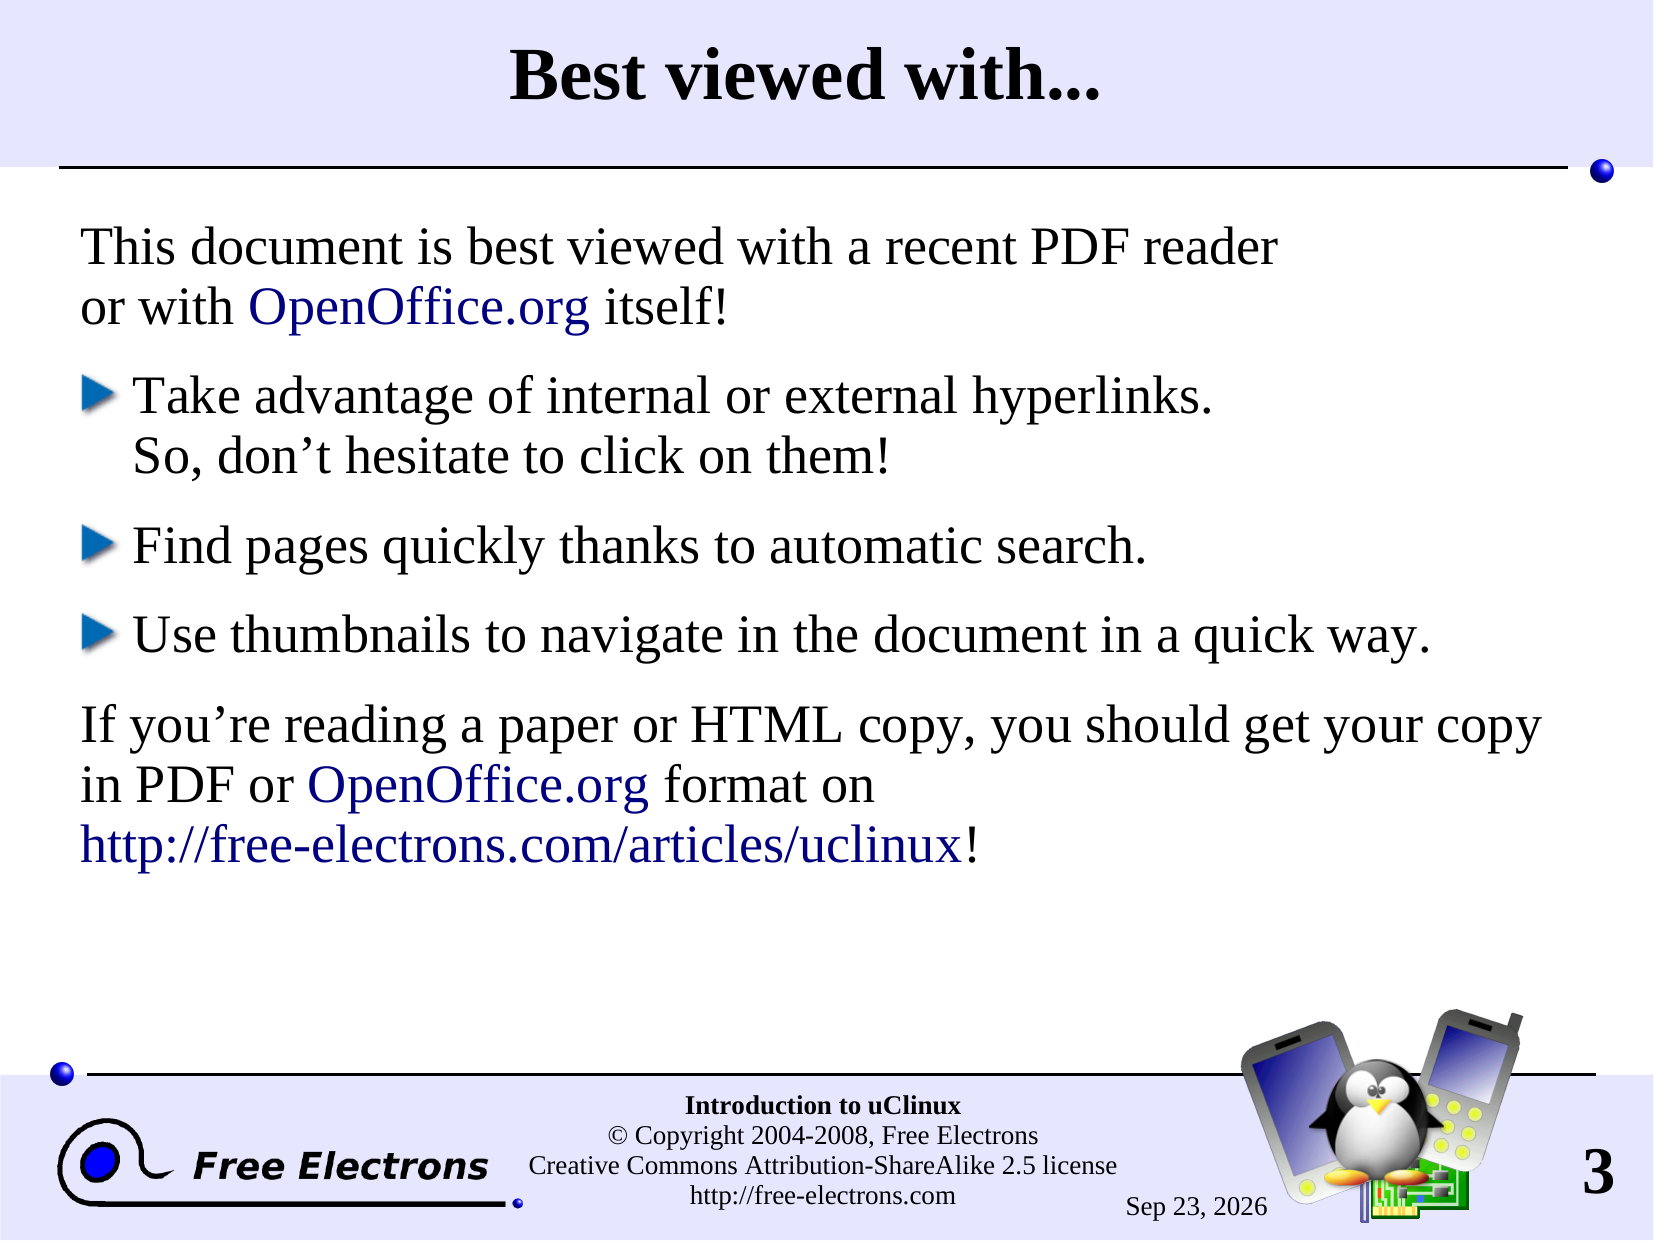

# Best viewed with...
This document is best viewed with a recent PDF reader
or with OpenOffice.org itself!
Take advantage of internal or external hyperlinks.
So, don’t hesitate to click on them!
Find pages quickly thanks to automatic search.
Use thumbnails to navigate in the document in a quick way.
If you’re reading a paper or HTML copy, you should get your copy in PDF or OpenOffice.org format on http://free-electrons.com/articles/uclinux!